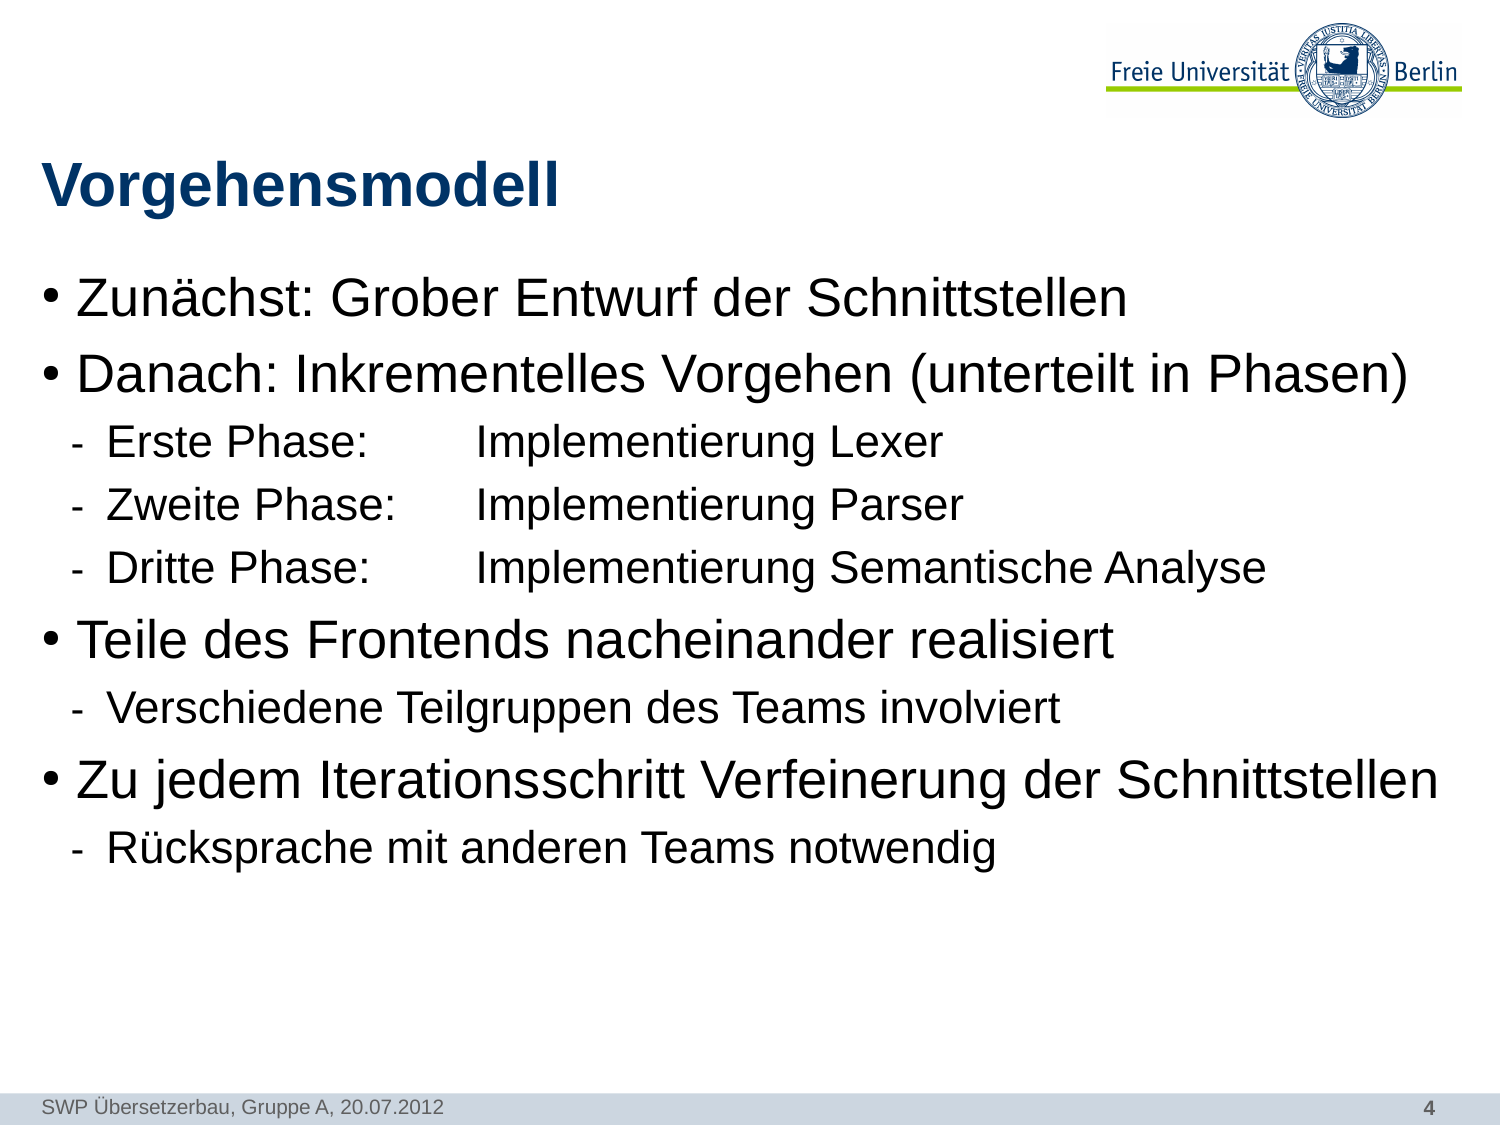

# Vorgehensmodell
Zunächst: Grober Entwurf der Schnittstellen
Danach: Inkrementelles Vorgehen (unterteilt in Phasen)
Erste Phase: 		Implementierung Lexer
Zweite Phase: 	Implementierung Parser
Dritte Phase: 		Implementierung Semantische Analyse
Teile des Frontends nacheinander realisiert
Verschiedene Teilgruppen des Teams involviert
Zu jedem Iterationsschritt Verfeinerung der Schnittstellen
Rücksprache mit anderen Teams notwendig